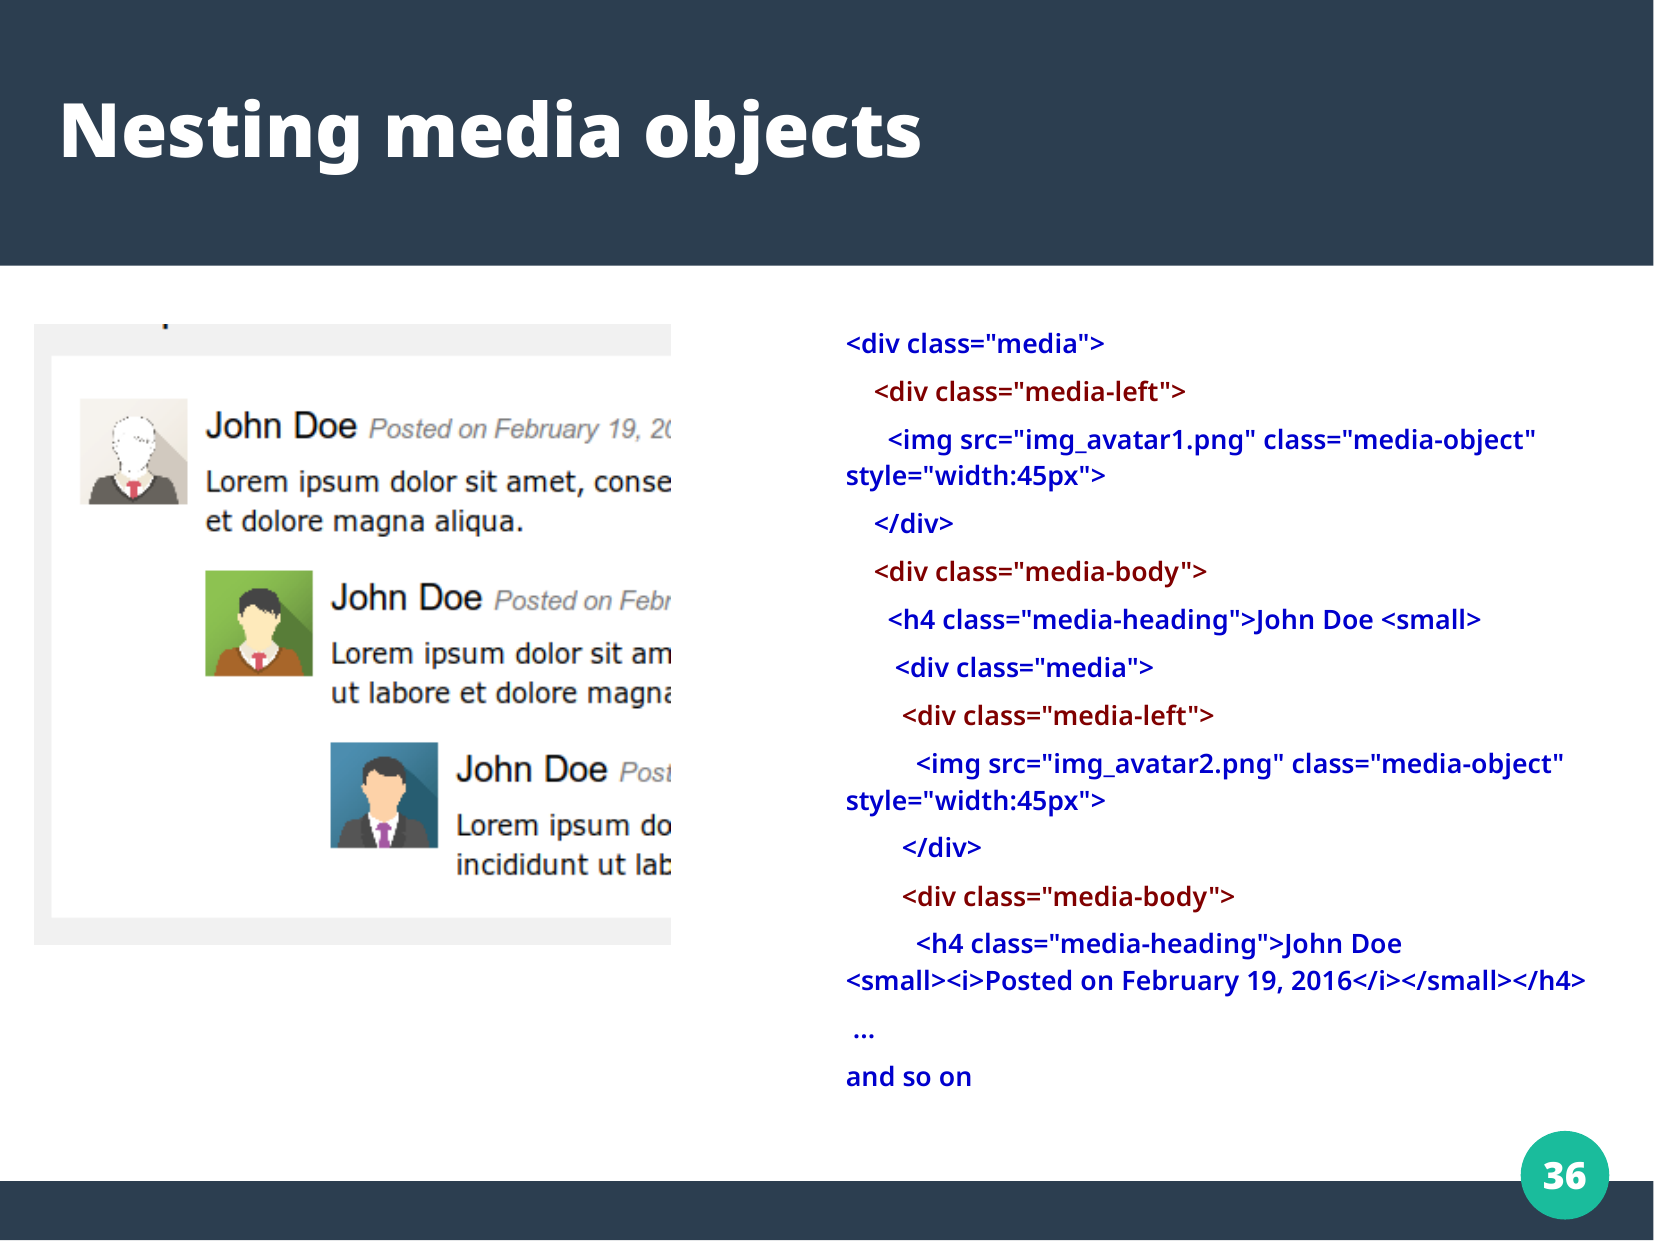

# Nesting media objects
<div class="media">
 <div class="media-left">
 <img src="img_avatar1.png" class="media-object" style="width:45px">
 </div>
 <div class="media-body">
 <h4 class="media-heading">John Doe <small>
 <div class="media">
 <div class="media-left">
 <img src="img_avatar2.png" class="media-object" style="width:45px">
 </div>
 <div class="media-body">
 <h4 class="media-heading">John Doe <small><i>Posted on February 19, 2016</i></small></h4>
 ...
and so on
36